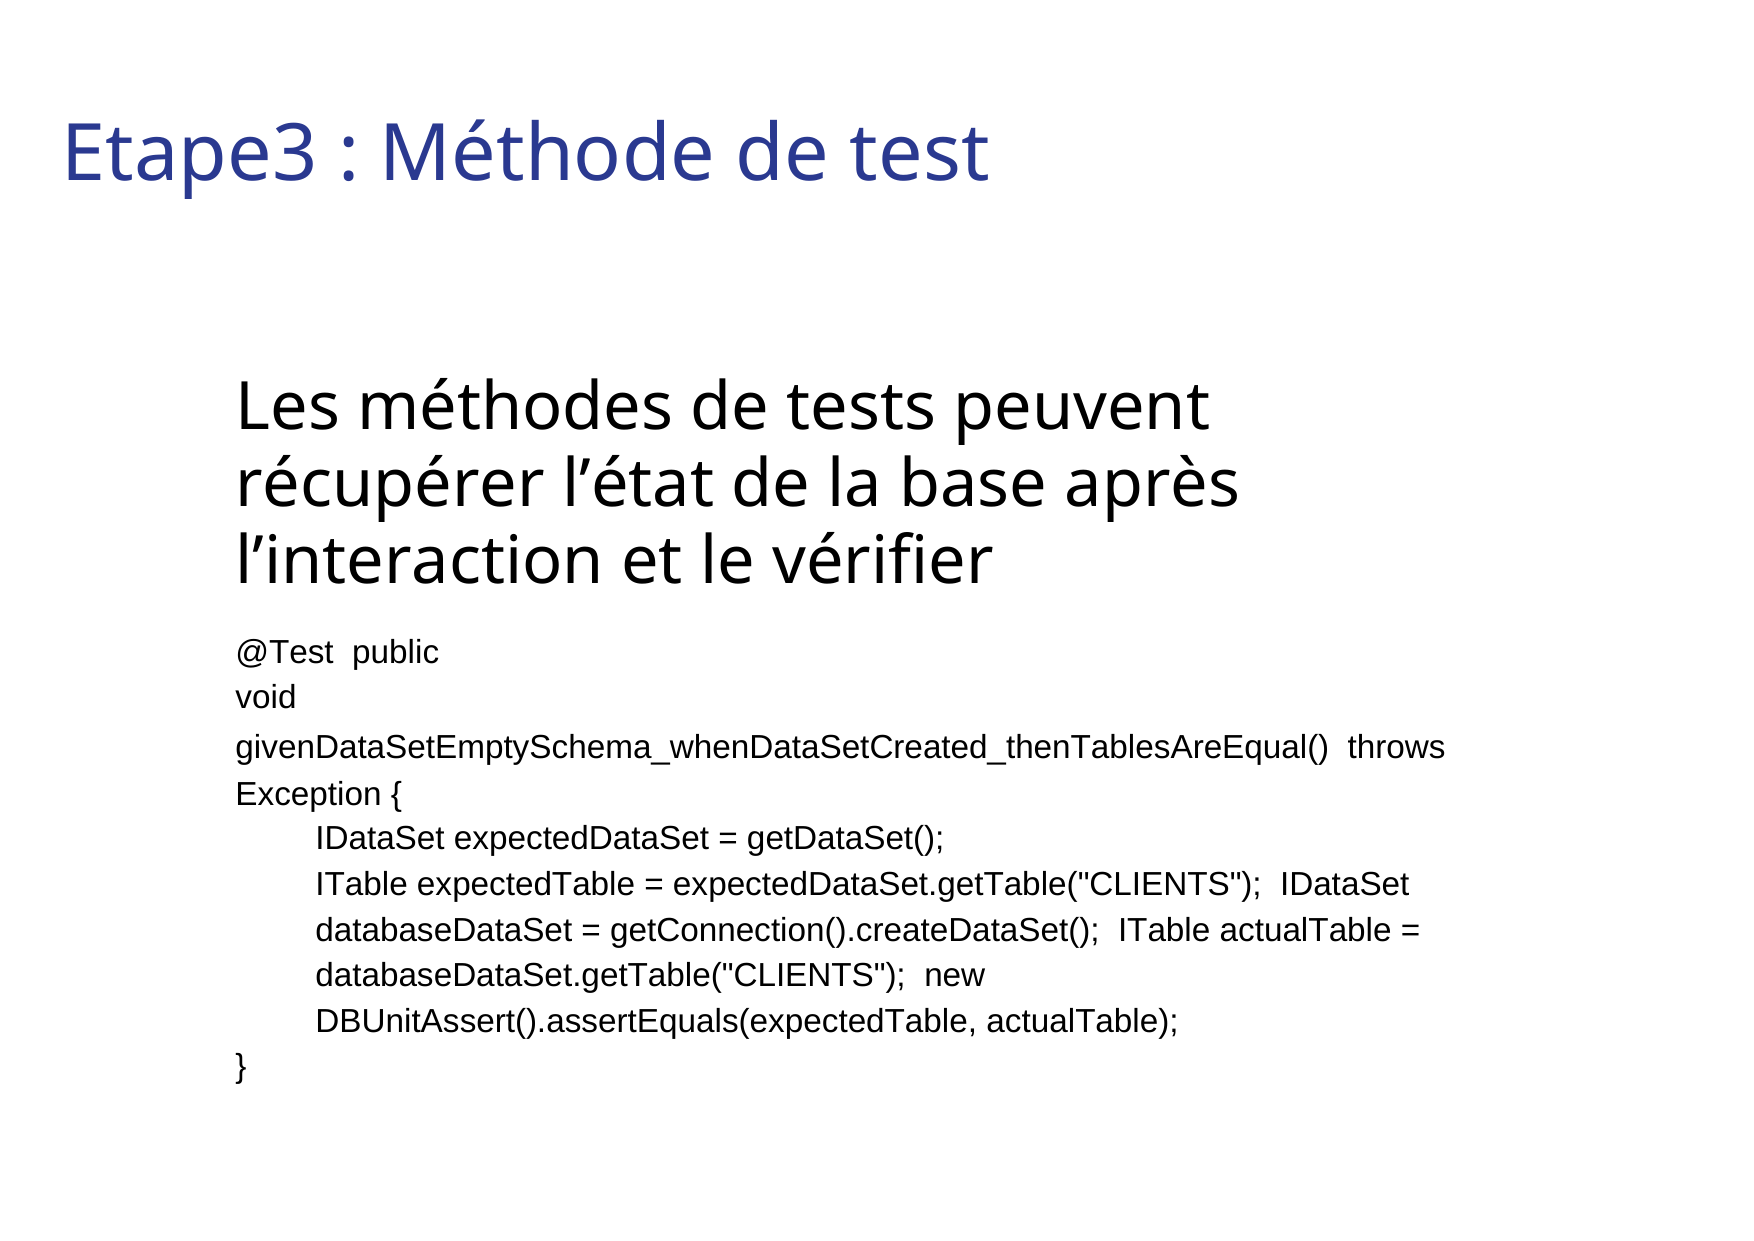

# Etape3 : Méthode de test
Les méthodes de tests peuvent récupérer l’état de la base après l’interaction et le vérifier
@Test public void
givenDataSetEmptySchema_whenDataSetCreated_thenTablesAreEqual() throws Exception {
IDataSet expectedDataSet = getDataSet();
ITable expectedTable = expectedDataSet.getTable("CLIENTS"); IDataSet databaseDataSet = getConnection().createDataSet(); ITable actualTable = databaseDataSet.getTable("CLIENTS"); new DBUnitAssert().assertEquals(expectedTable, actualTable);
}